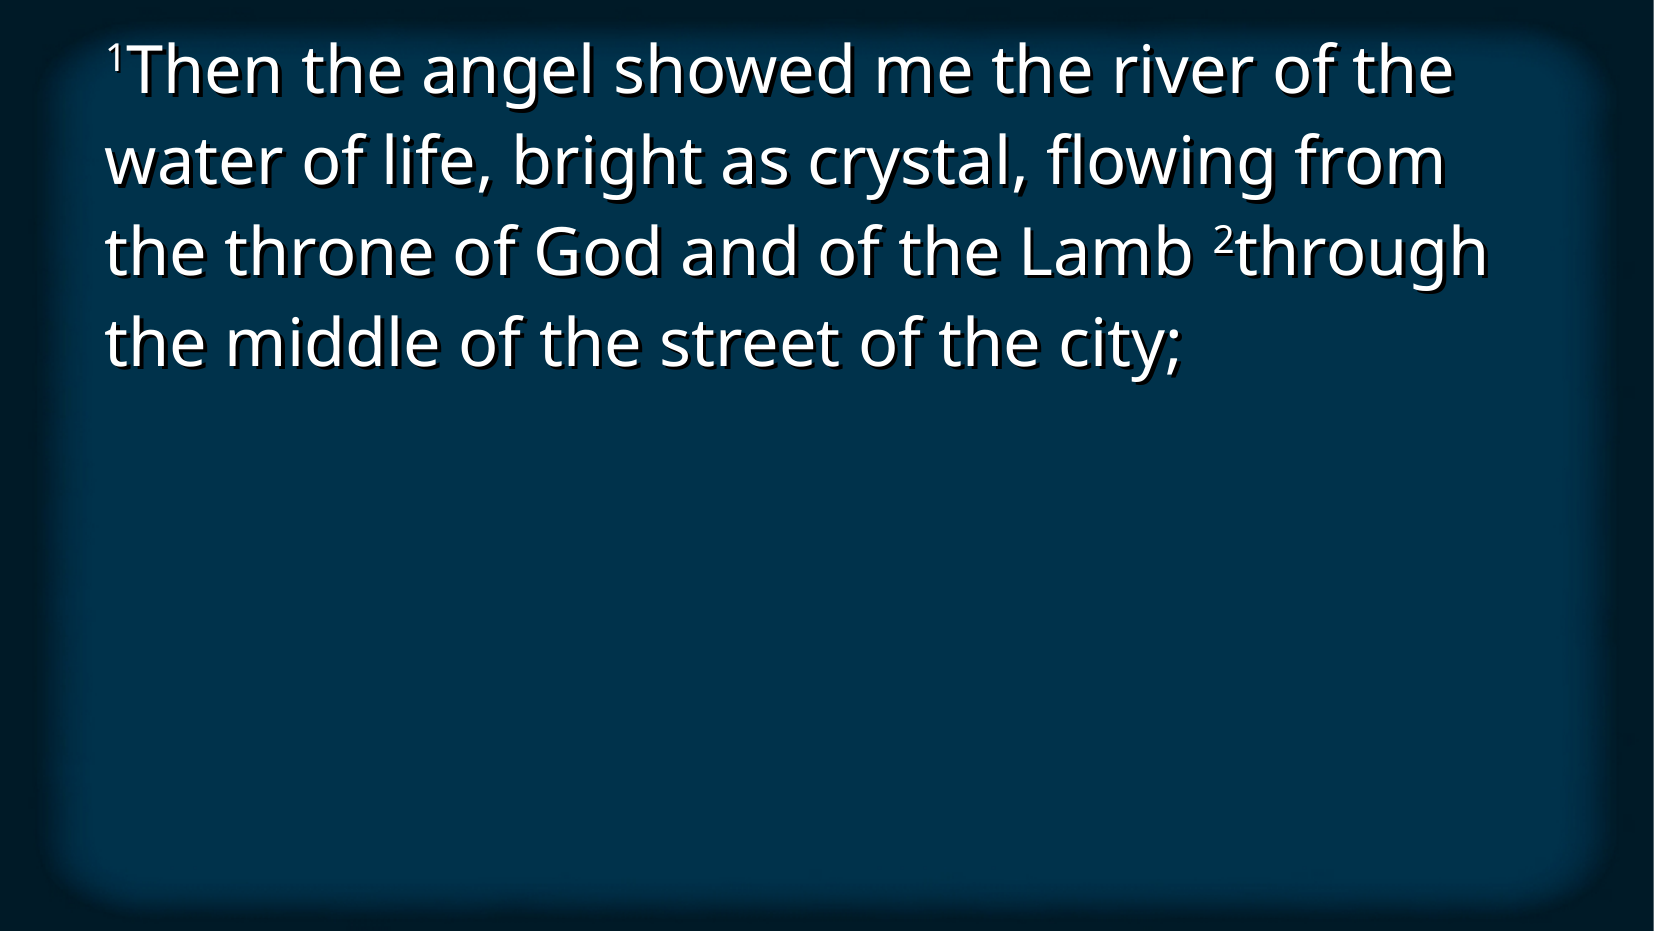

1Then the angel showed me the river of the water of life, bright as crystal, flowing from the throne of God and of the Lamb 2through the middle of the street of the city;